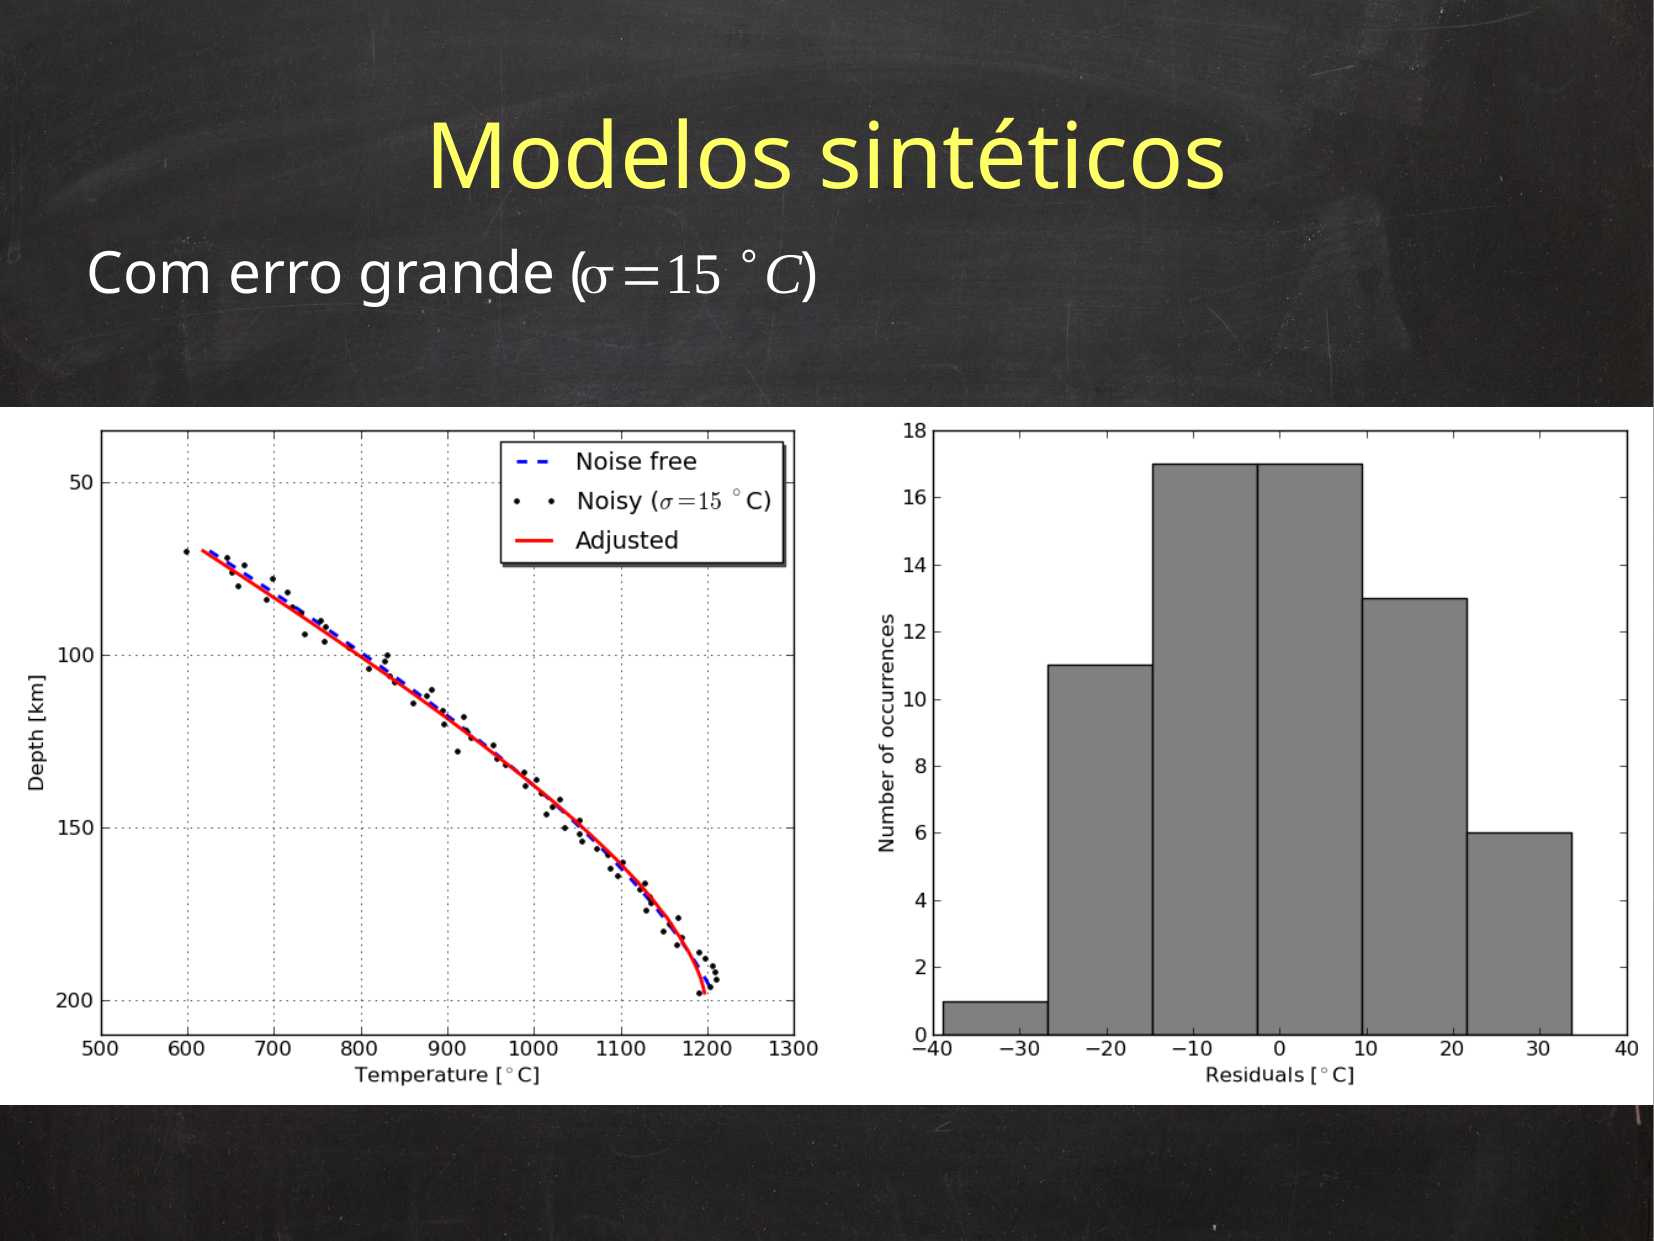

# Modelos sintéticos
Com erro grande ( )